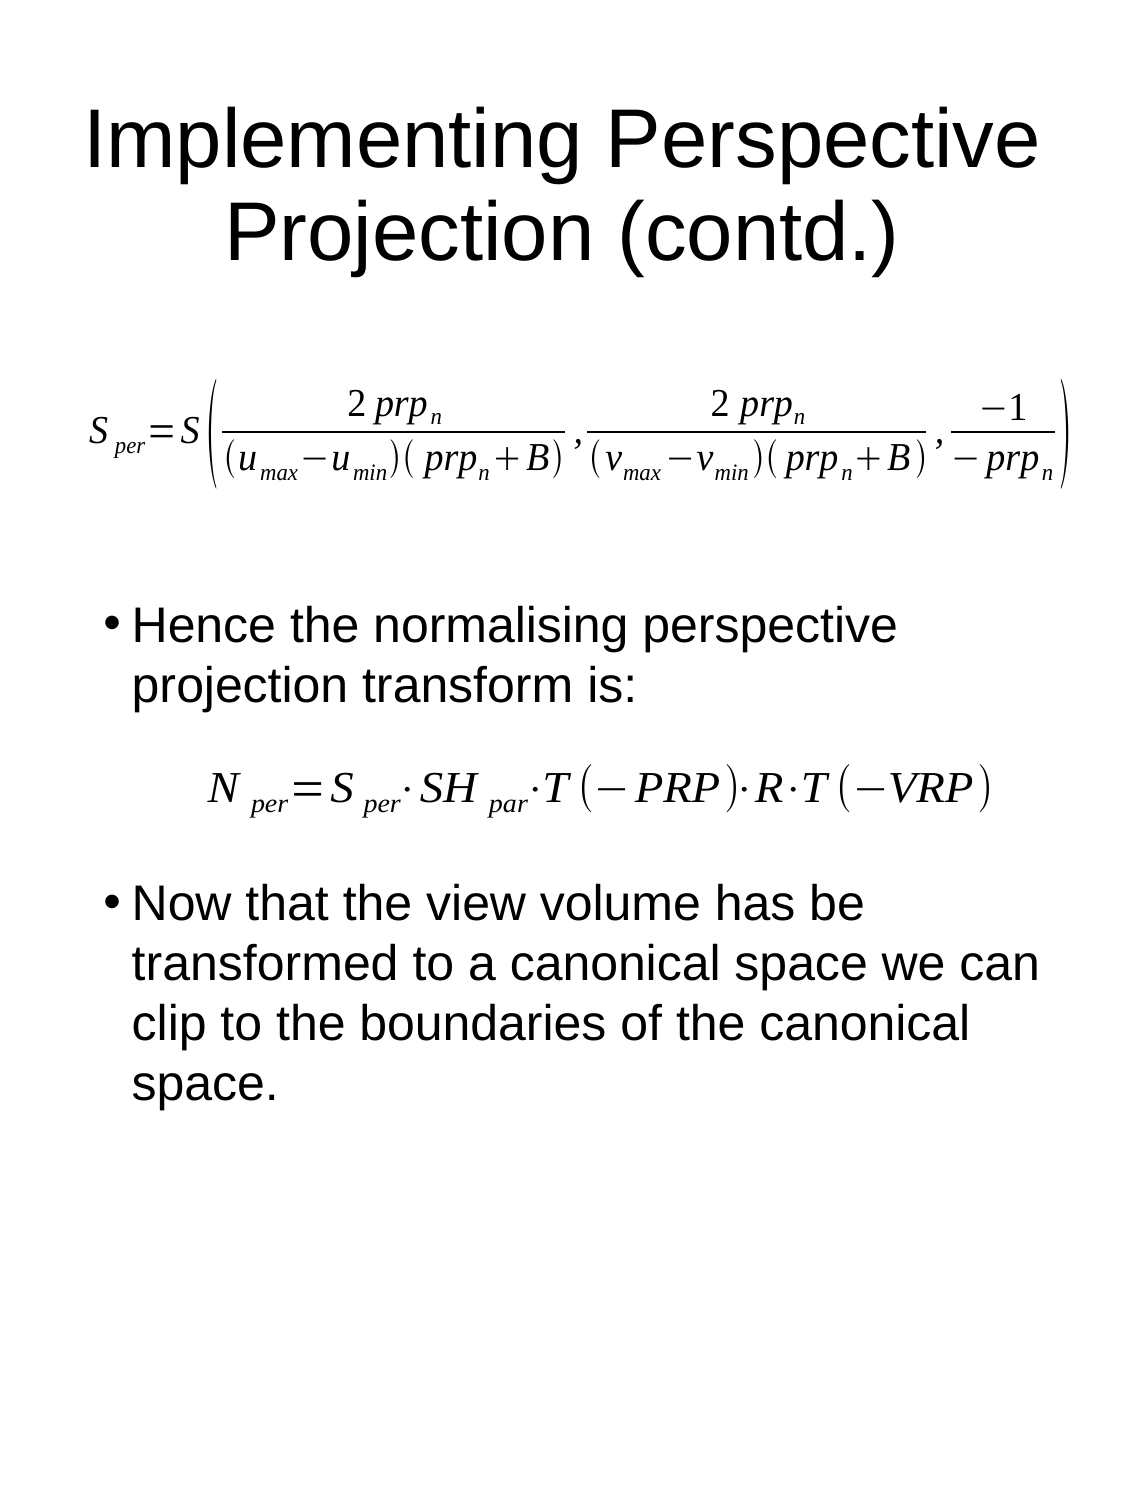

# Implementing Perspective Projection (contd.)
Hence the normalising perspective projection transform is:
Now that the view volume has be transformed to a canonical space we can clip to the boundaries of the canonical space.